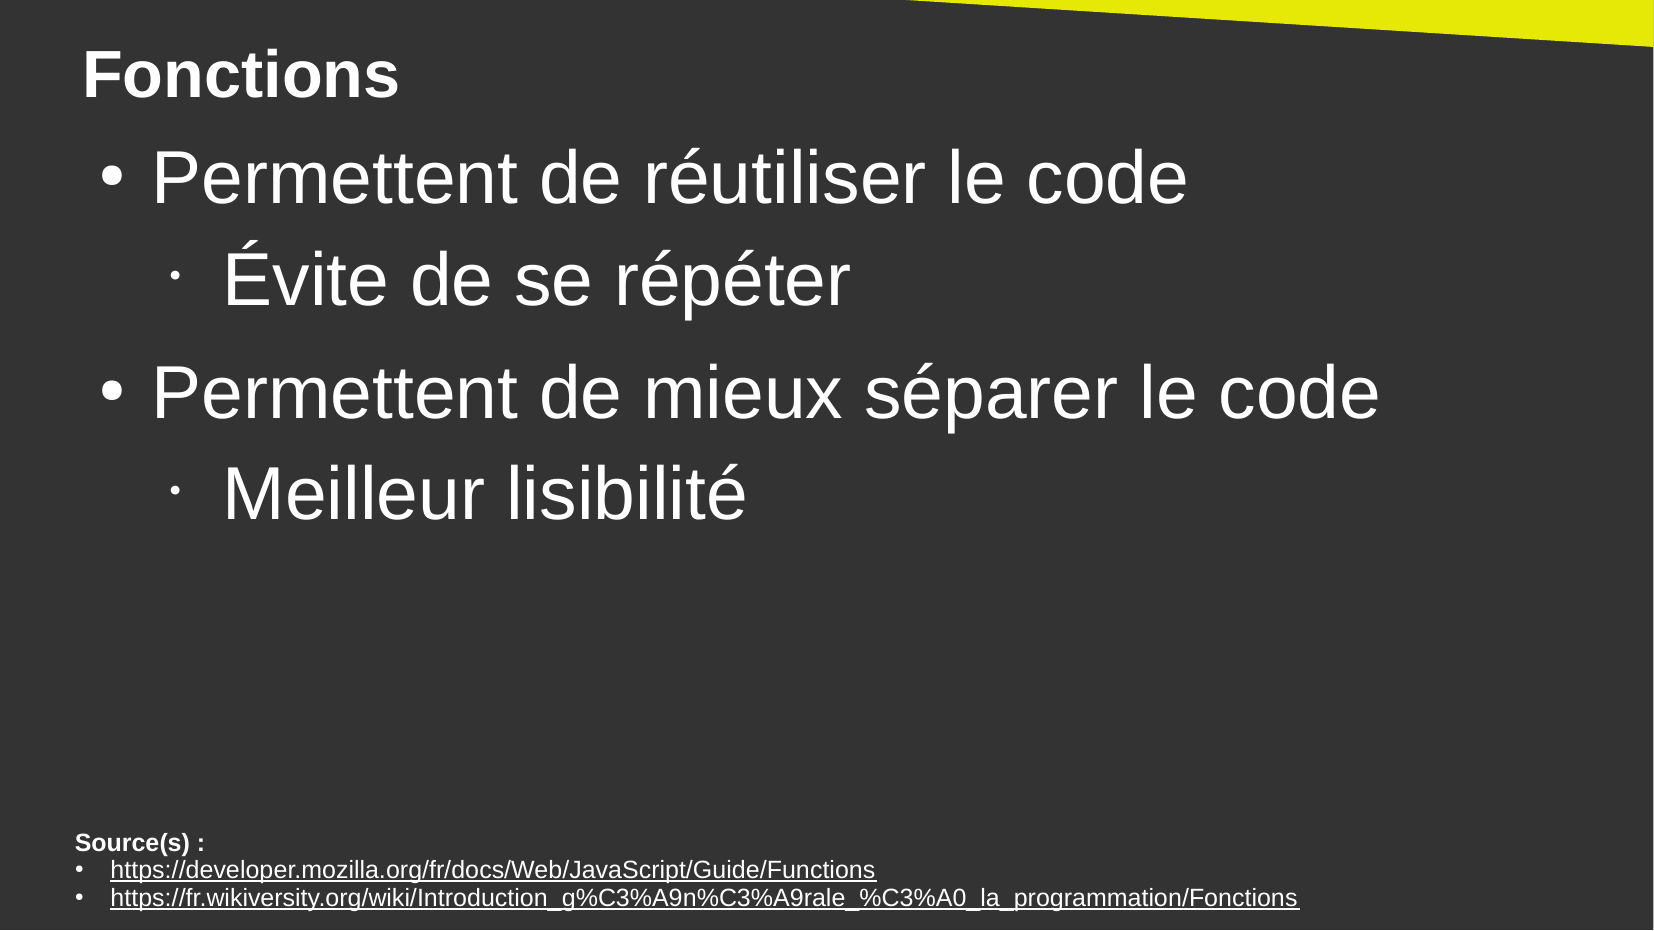

# Fonctions
Permettent de réutiliser le code
Évite de se répéter
Permettent de mieux séparer le code
Meilleur lisibilité
Source(s) :
https://developer.mozilla.org/fr/docs/Web/JavaScript/Guide/Functions
https://fr.wikiversity.org/wiki/Introduction_g%C3%A9n%C3%A9rale_%C3%A0_la_programmation/Fonctions